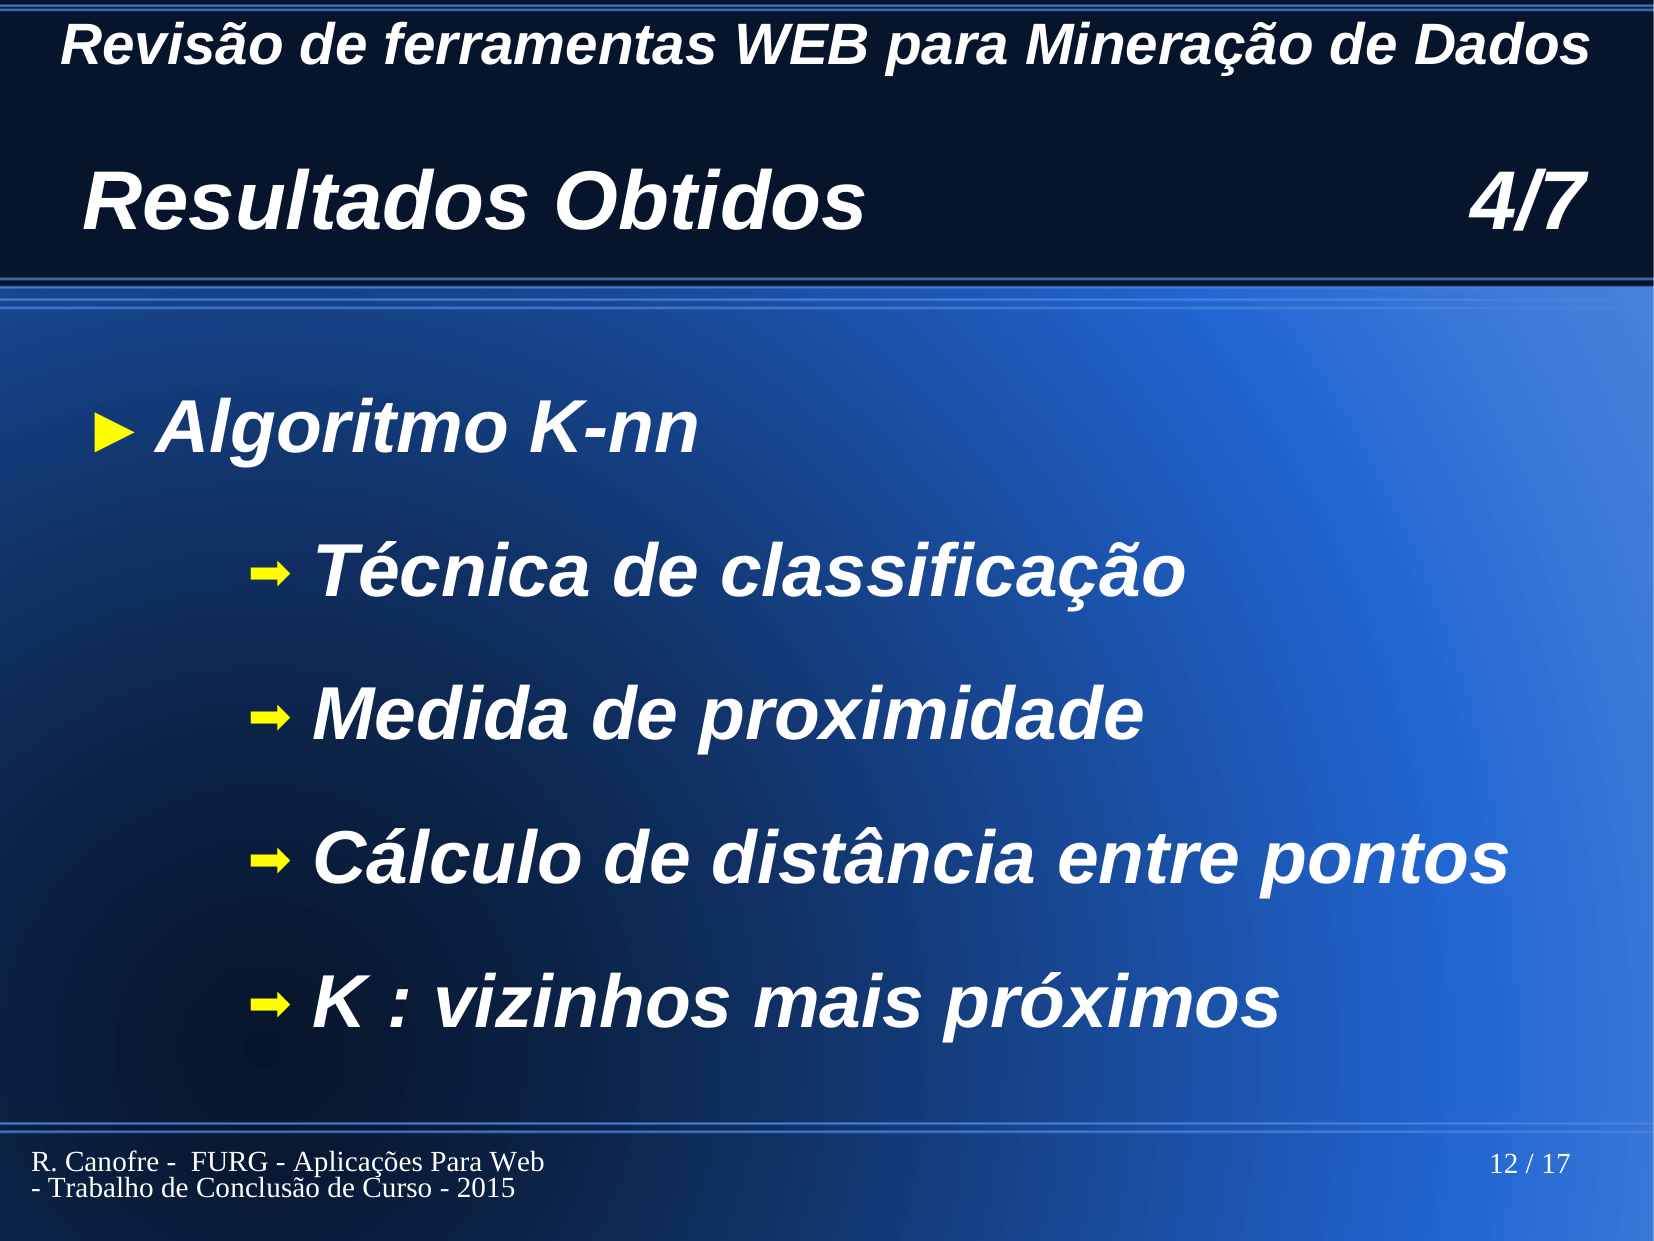

Revisão de ferramentas WEB para Mineração de Dados
Resultados Obtidos 4/7
# Algoritmo K-nn
 Técnica de classificação
 Medida de proximidade
 Cálculo de distância entre pontos
 K : vizinhos mais próximos
R. Canofre - FURG - Aplicações Para Web - Trabalho de Conclusão de Curso - 2015
12